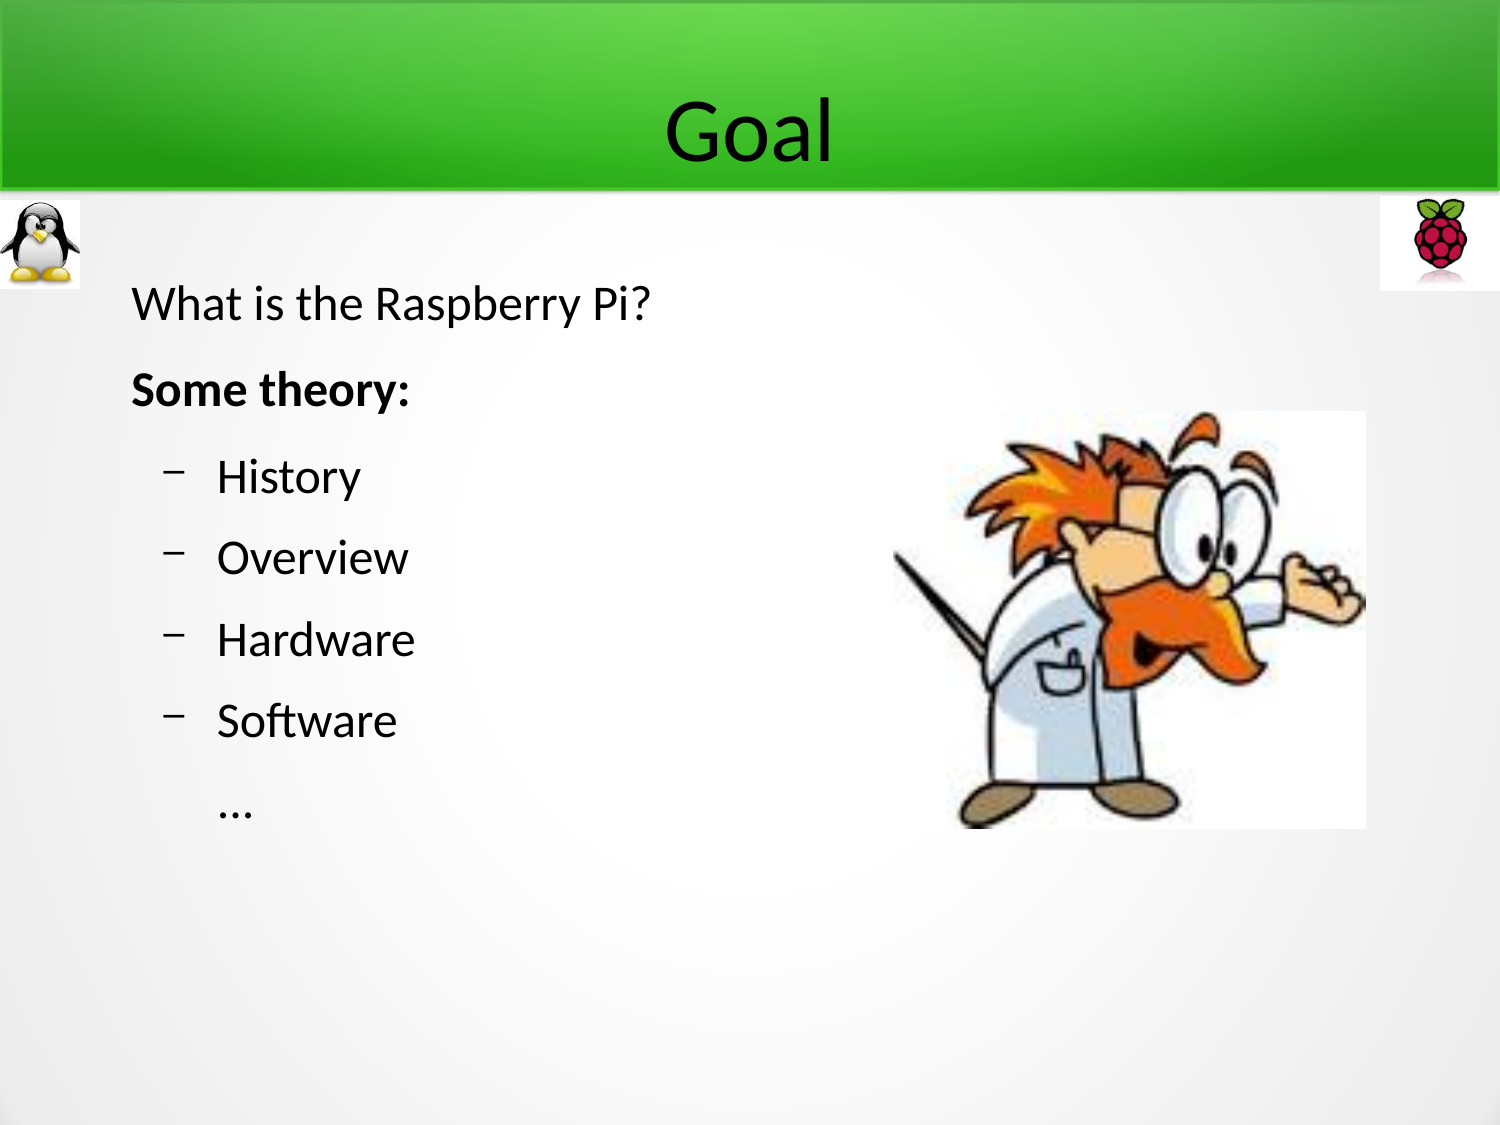

# Goal
What is the Raspberry Pi?
Some theory:
History
Overview
Hardware
Software
...